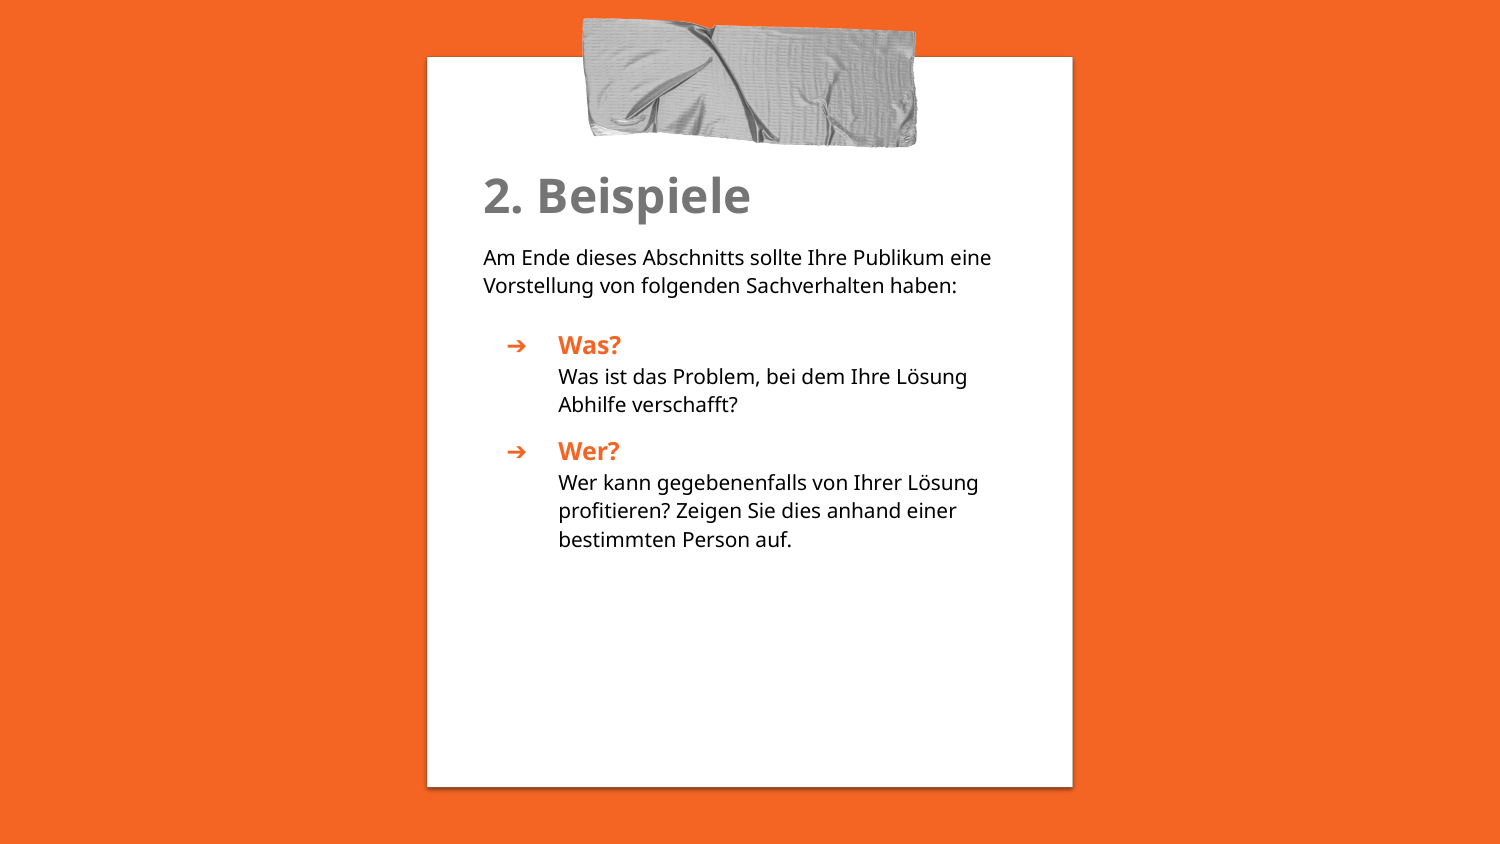

2. Beispiele
# Am Ende dieses Abschnitts sollte Ihre Publikum eine Vorstellung von folgenden Sachverhalten haben:
Was?
Was ist das Problem, bei dem Ihre Lösung Abhilfe verschafft?
Wer?
Wer kann gegebenenfalls von Ihrer Lösung profitieren? Zeigen Sie dies anhand einer bestimmten Person auf.